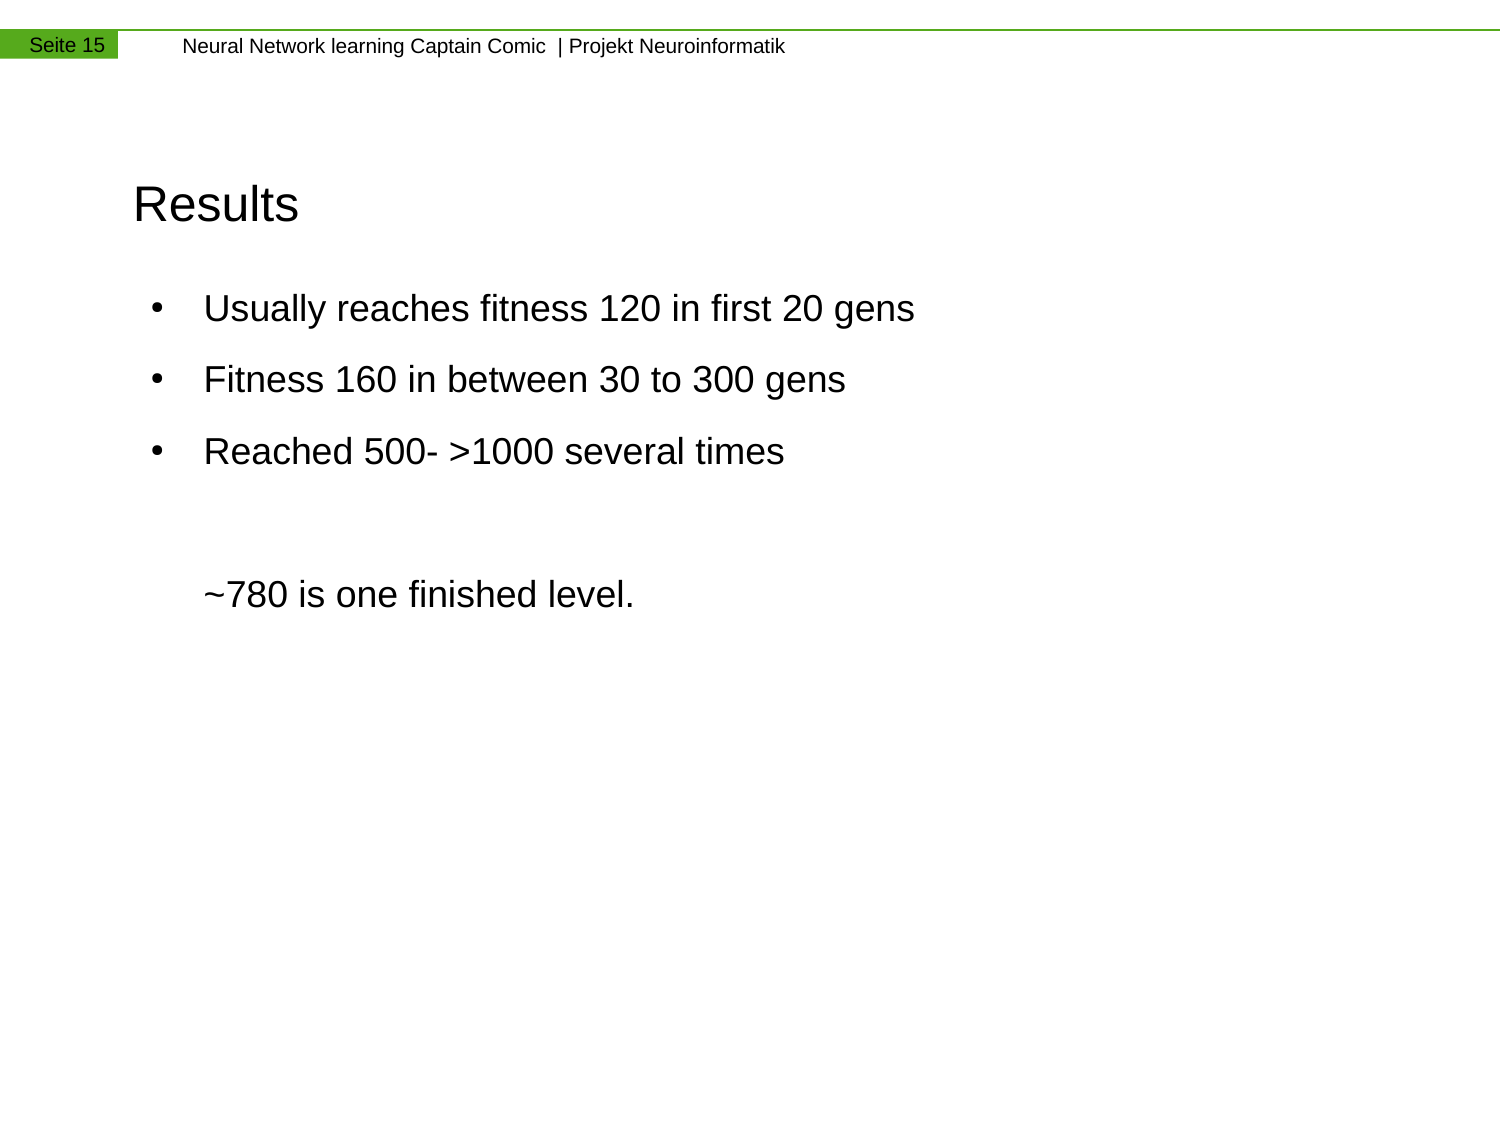

# Results
Usually reaches fitness 120 in first 20 gens
Fitness 160 in between 30 to 300 gens
Reached 500- >1000 several times
~780 is one finished level.